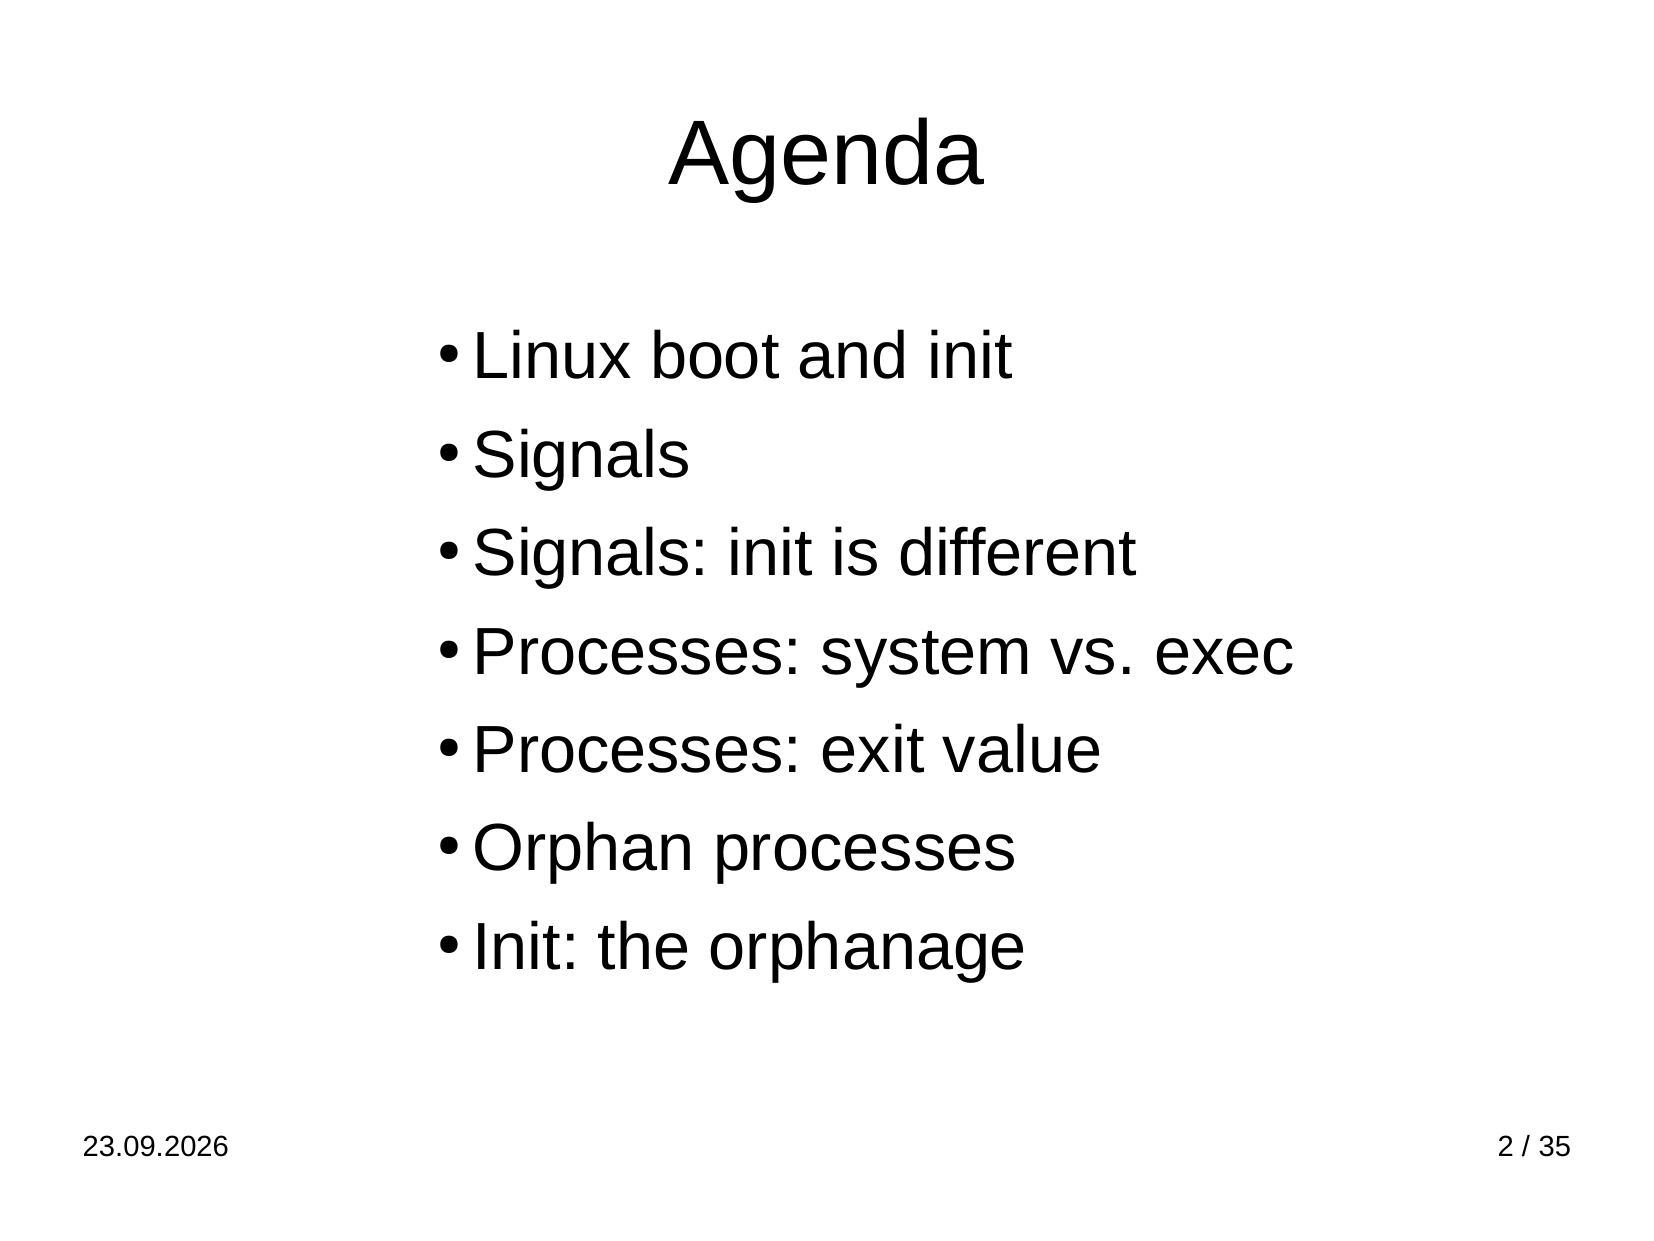

# Agenda
Linux boot and init
Signals
Signals: init is different
Processes: system vs. exec
Processes: exit value
Orphan processes
Init: the orphanage